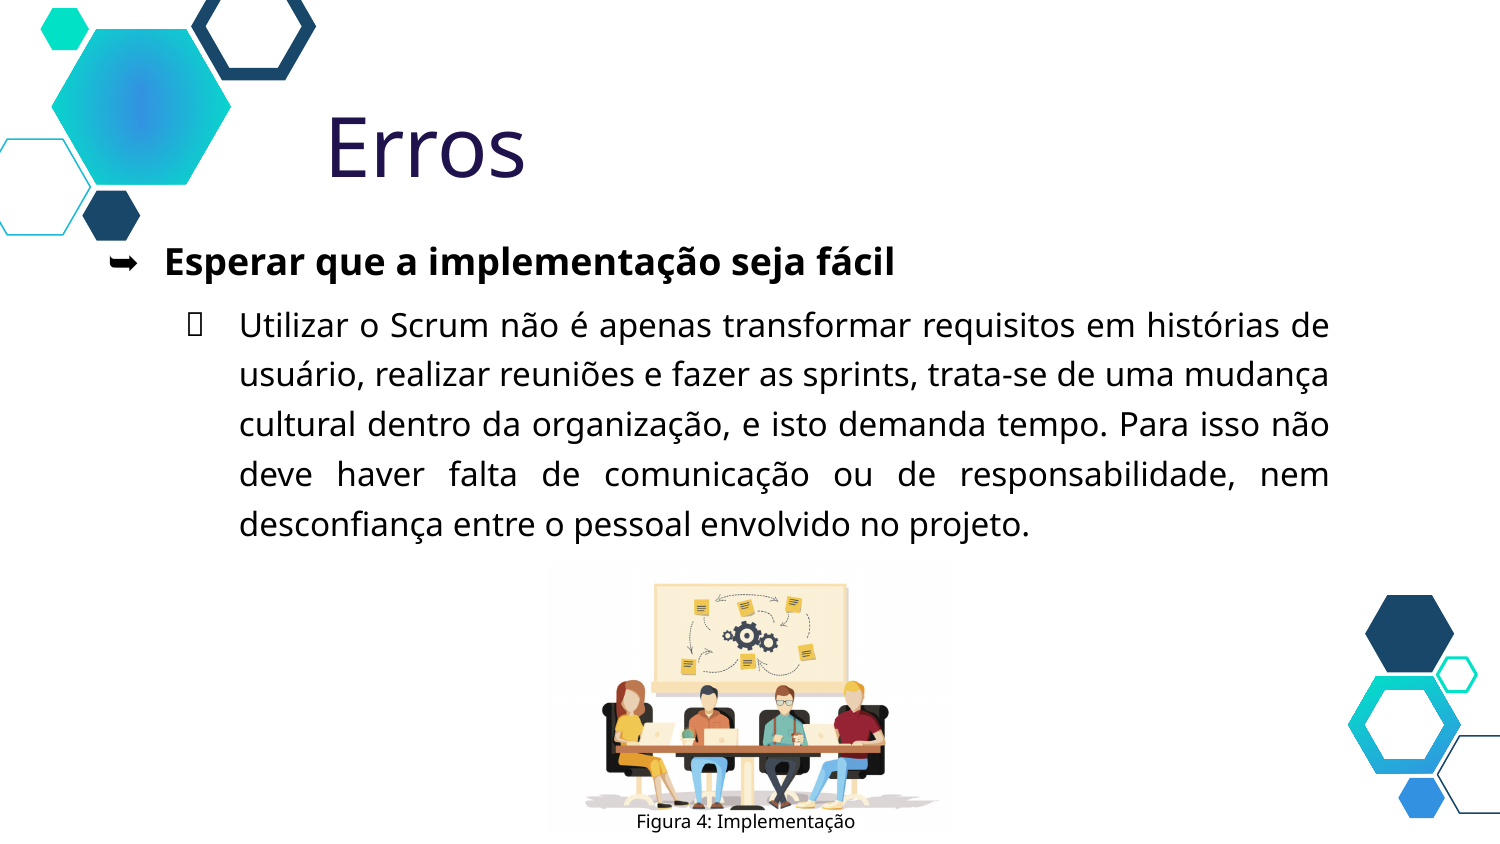

# Erros
Esperar que a implementação seja fácil
Utilizar o Scrum não é apenas transformar requisitos em histórias de usuário, realizar reuniões e fazer as sprints, trata-se de uma mudança cultural dentro da organização, e isto demanda tempo. Para isso não deve haver falta de comunicação ou de responsabilidade, nem desconfiança entre o pessoal envolvido no projeto.
Figura 4: Implementação